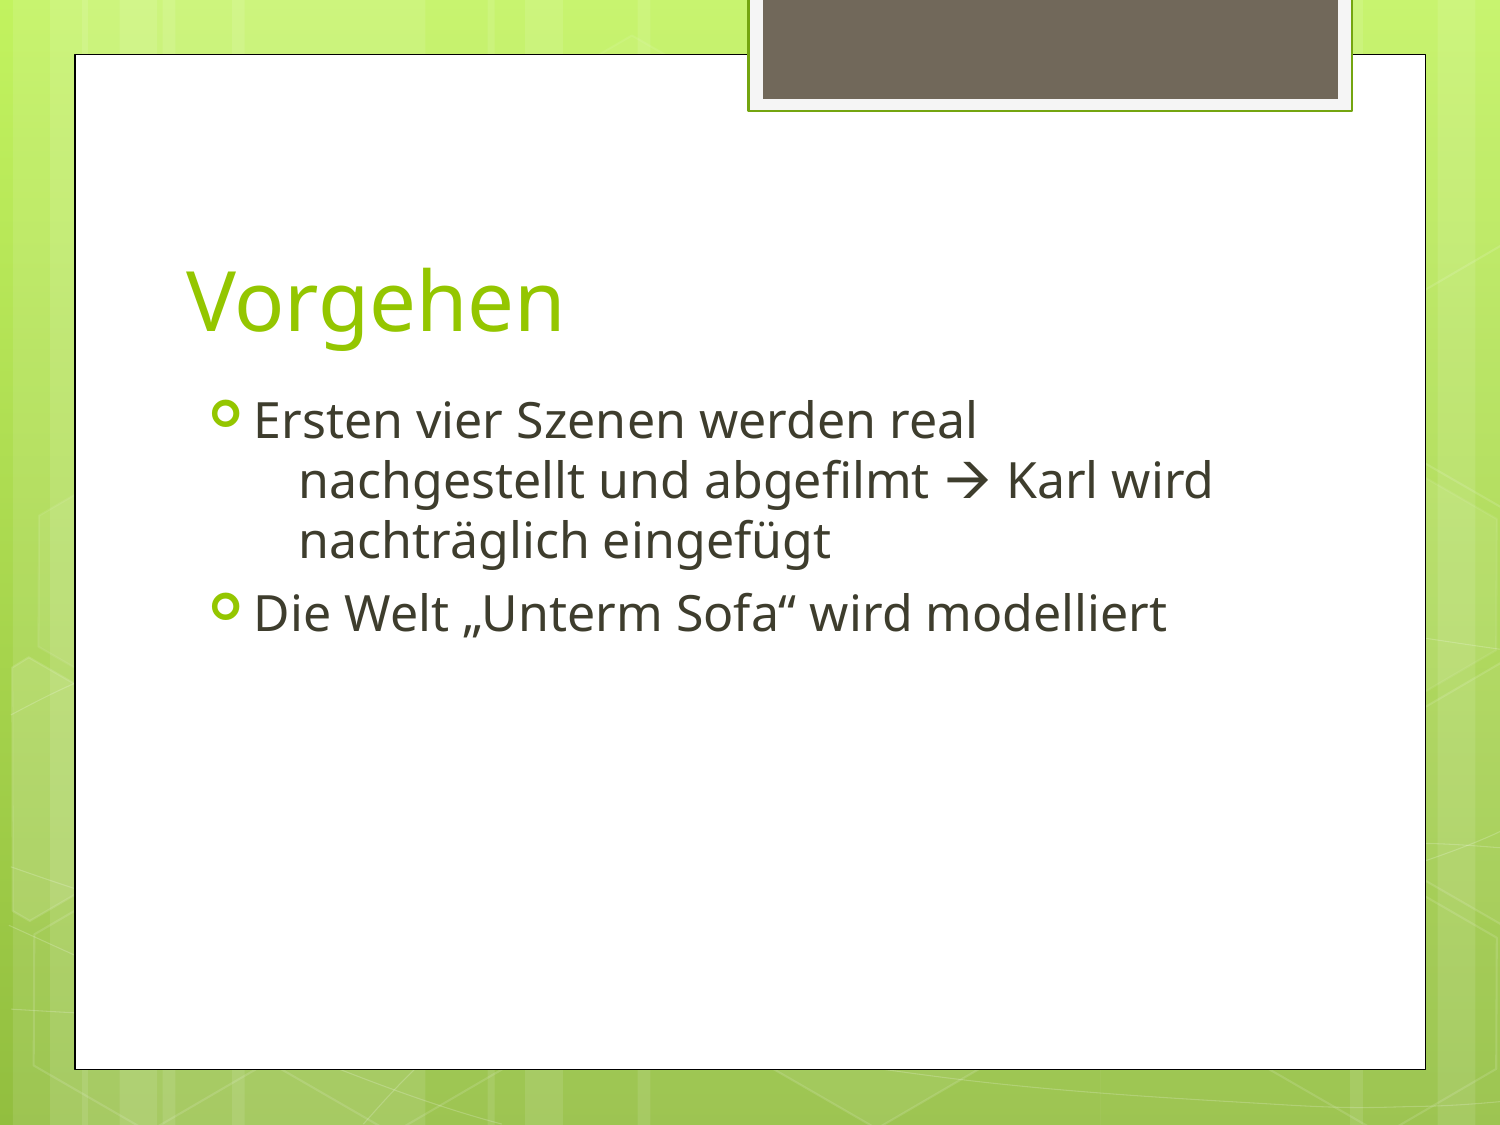

# Vorgehen
Ersten vier Szenen werden real nachgestellt und abgefilmt  Karl wird nachträglich eingefügt
Die Welt „Unterm Sofa“ wird modelliert